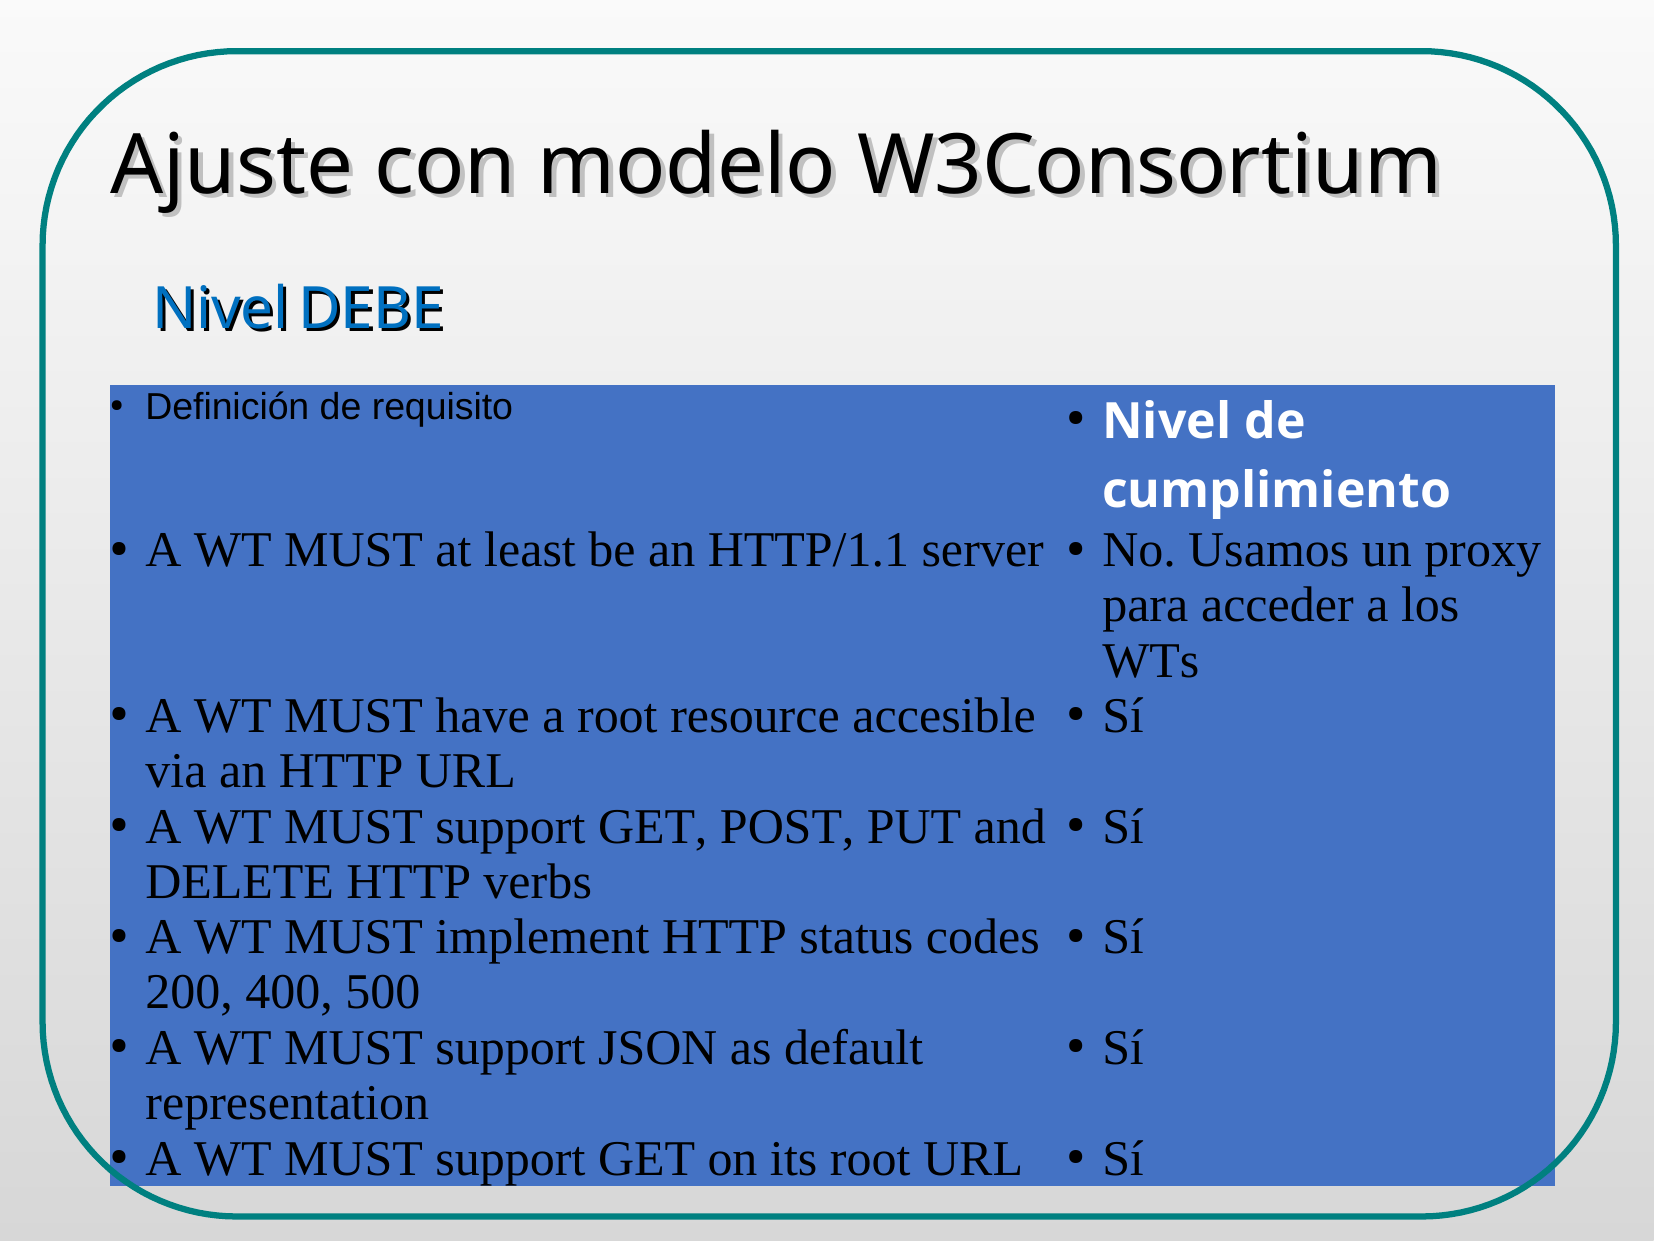

# Ajuste con modelo W3Consortium
Nivel DEBE
| Definición de requisito | Nivel de cumplimiento |
| --- | --- |
| A WT MUST at least be an HTTP/1.1 server | No. Usamos un proxy para acceder a los WTs |
| A WT MUST have a root resource accesible via an HTTP URL | Sí |
| A WT MUST support GET, POST, PUT and DELETE HTTP verbs | Sí |
| A WT MUST implement HTTP status codes 200, 400, 500 | Sí |
| A WT MUST support JSON as default representation | Sí |
| A WT MUST support GET on its root URL | Sí |
Ajustamos a un 60% a Nivel DEBERÍA
Ajustamos al 0% en Nivel PODRÍA